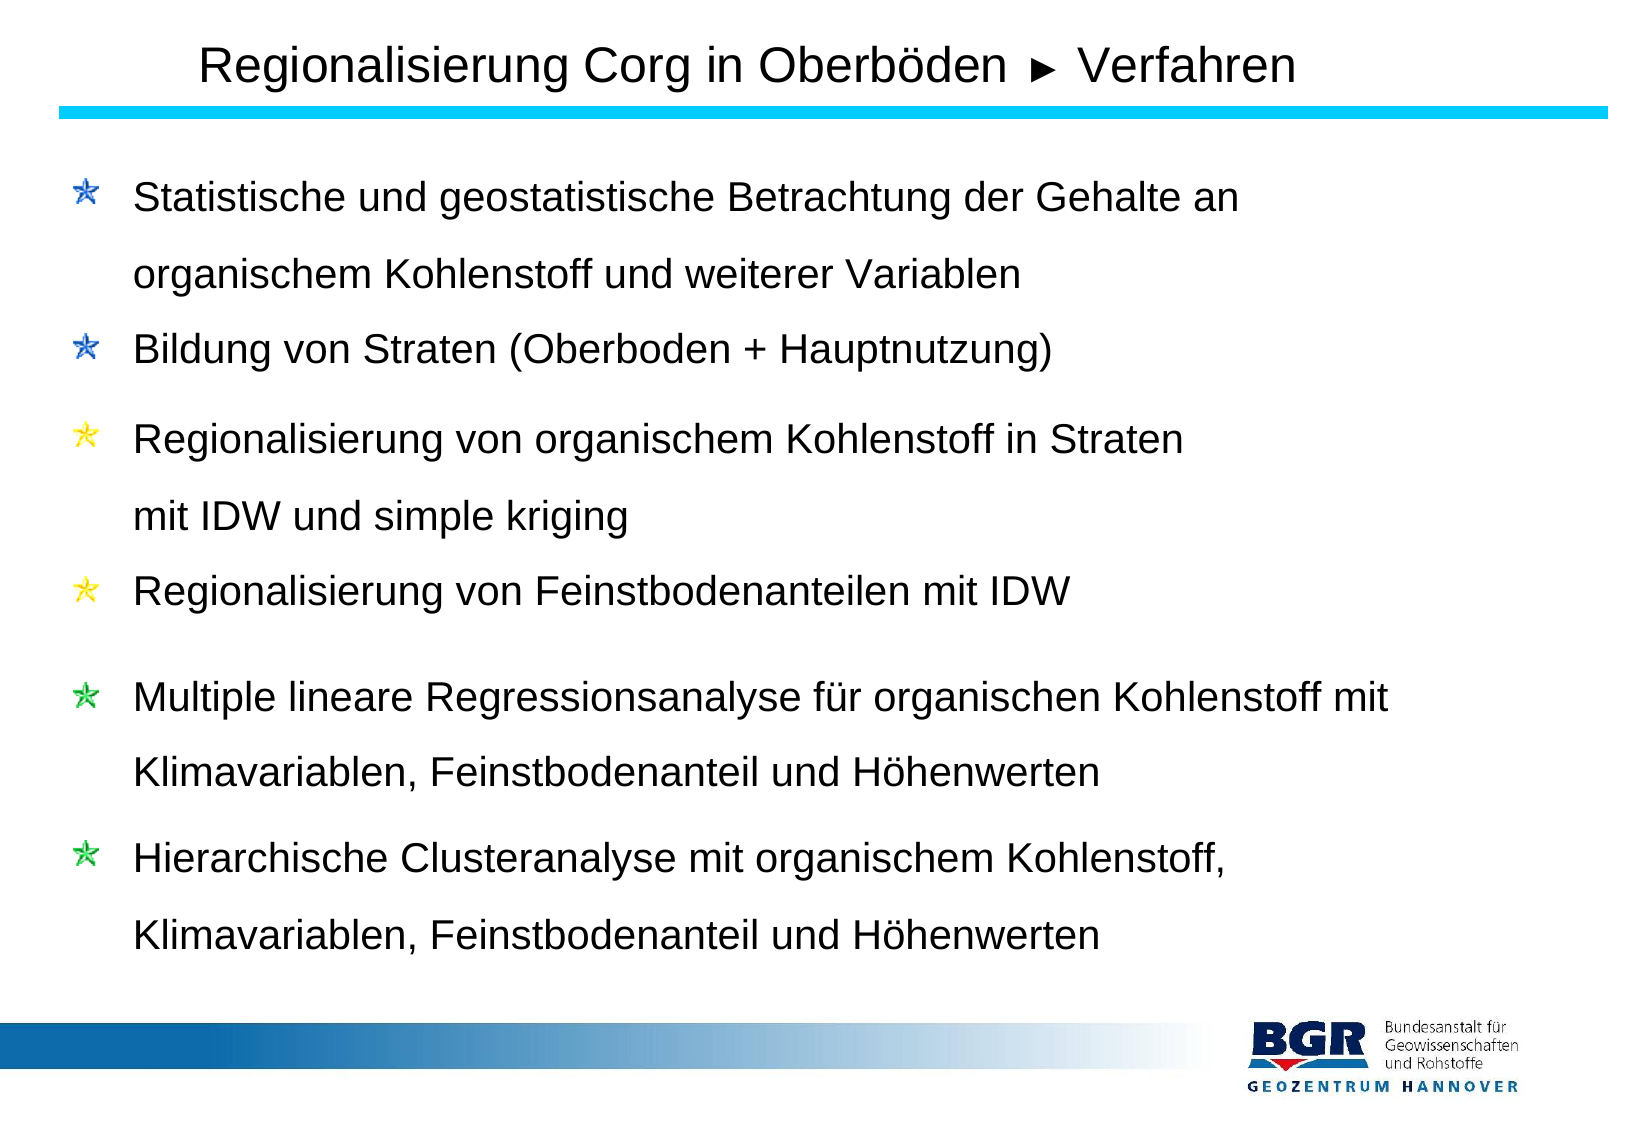

Regionalisierung Corg in Oberböden ► Verfahren
 	Statistische und geostatistische Betrachtung der Gehalte an
	organischem Kohlenstoff und weiterer Variablen
 	Bildung von Straten (Oberboden + Hauptnutzung)
 	Regionalisierung von organischem Kohlenstoff in Straten
	mit IDW und simple kriging
 	Regionalisierung von Feinstbodenanteilen mit IDW
 	Multiple lineare Regressionsanalyse für organischen Kohlenstoff mit
	Klimavariablen, Feinstbodenanteil und Höhenwerten
 	Hierarchische Clusteranalyse mit organischem Kohlenstoff,
	Klimavariablen, Feinstbodenanteil und Höhenwerten